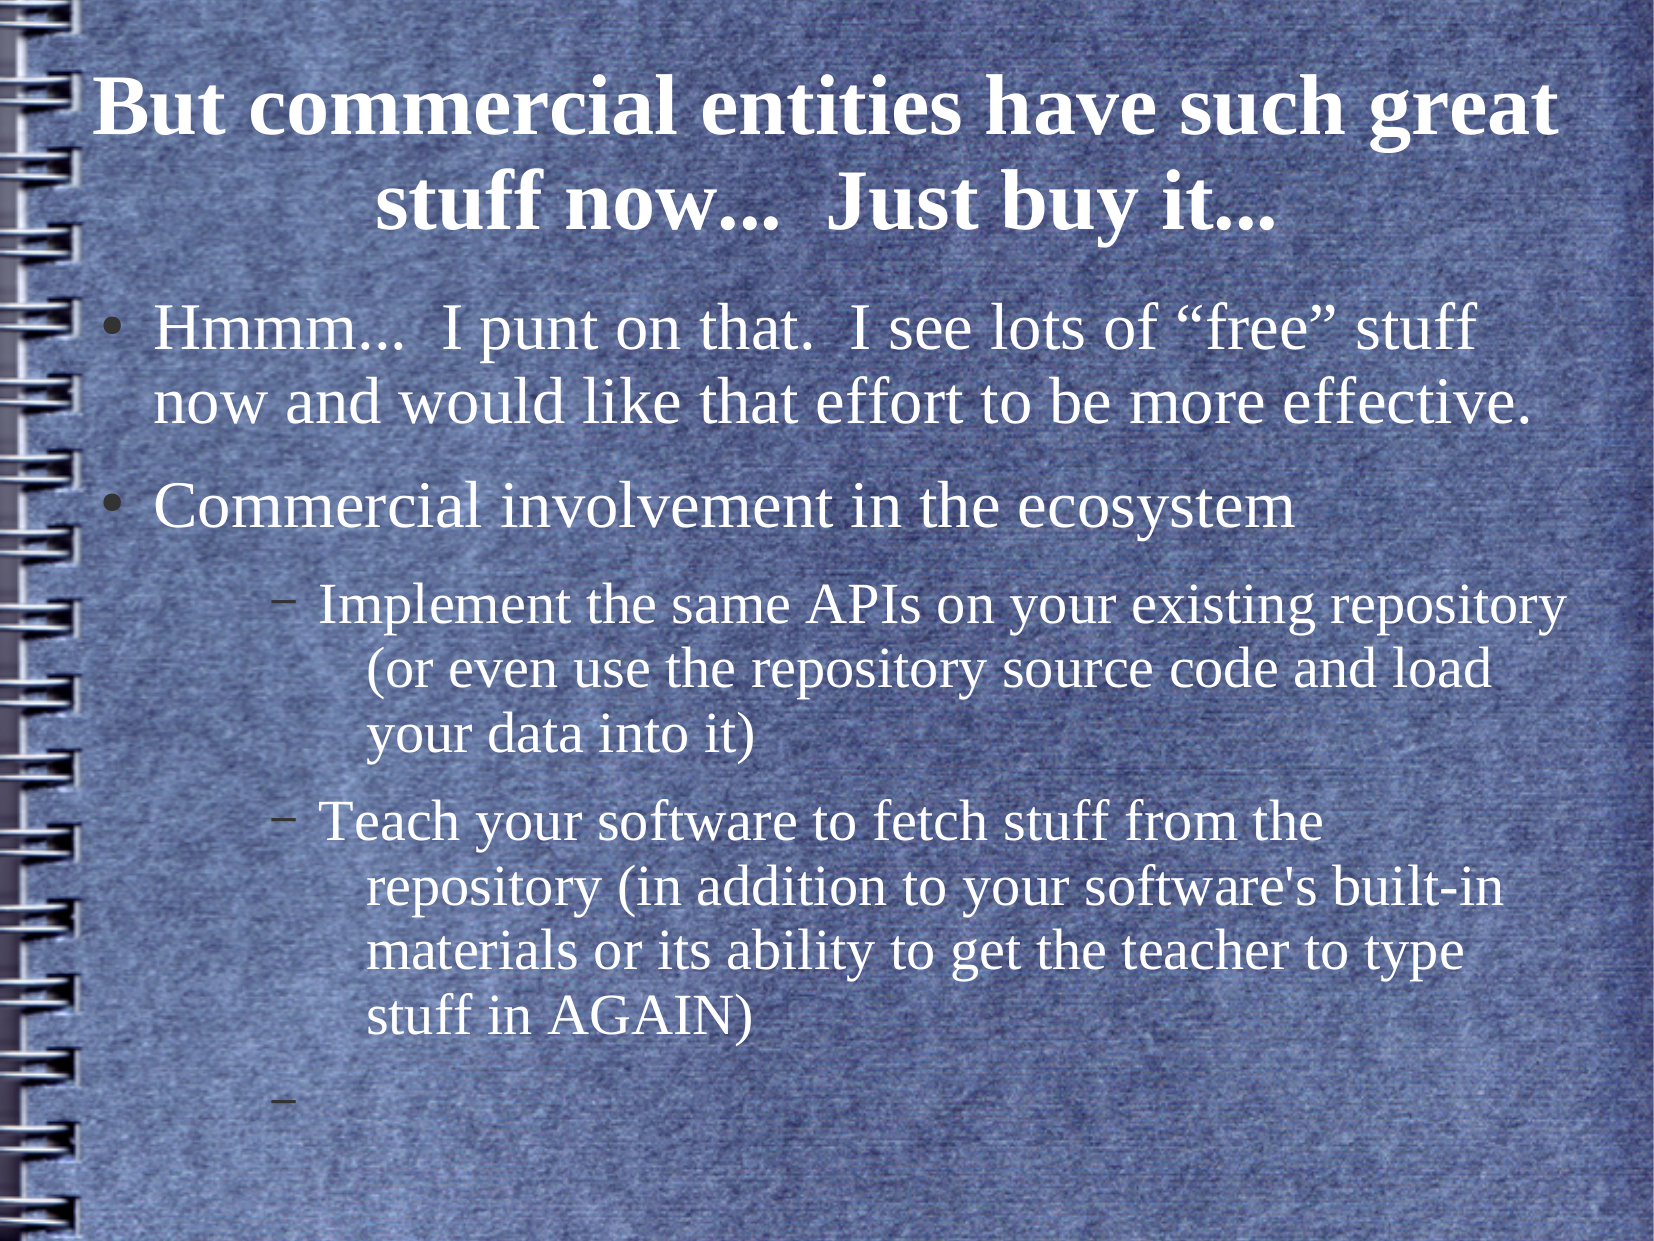

# But commercial entities have such great stuff now... Just buy it...
Hmmm... I punt on that. I see lots of “free” stuff now and would like that effort to be more effective.
Commercial involvement in the ecosystem
Implement the same APIs on your existing repository (or even use the repository source code and load your data into it)
Teach your software to fetch stuff from the repository (in addition to your software's built-in materials or its ability to get the teacher to type stuff in AGAIN)